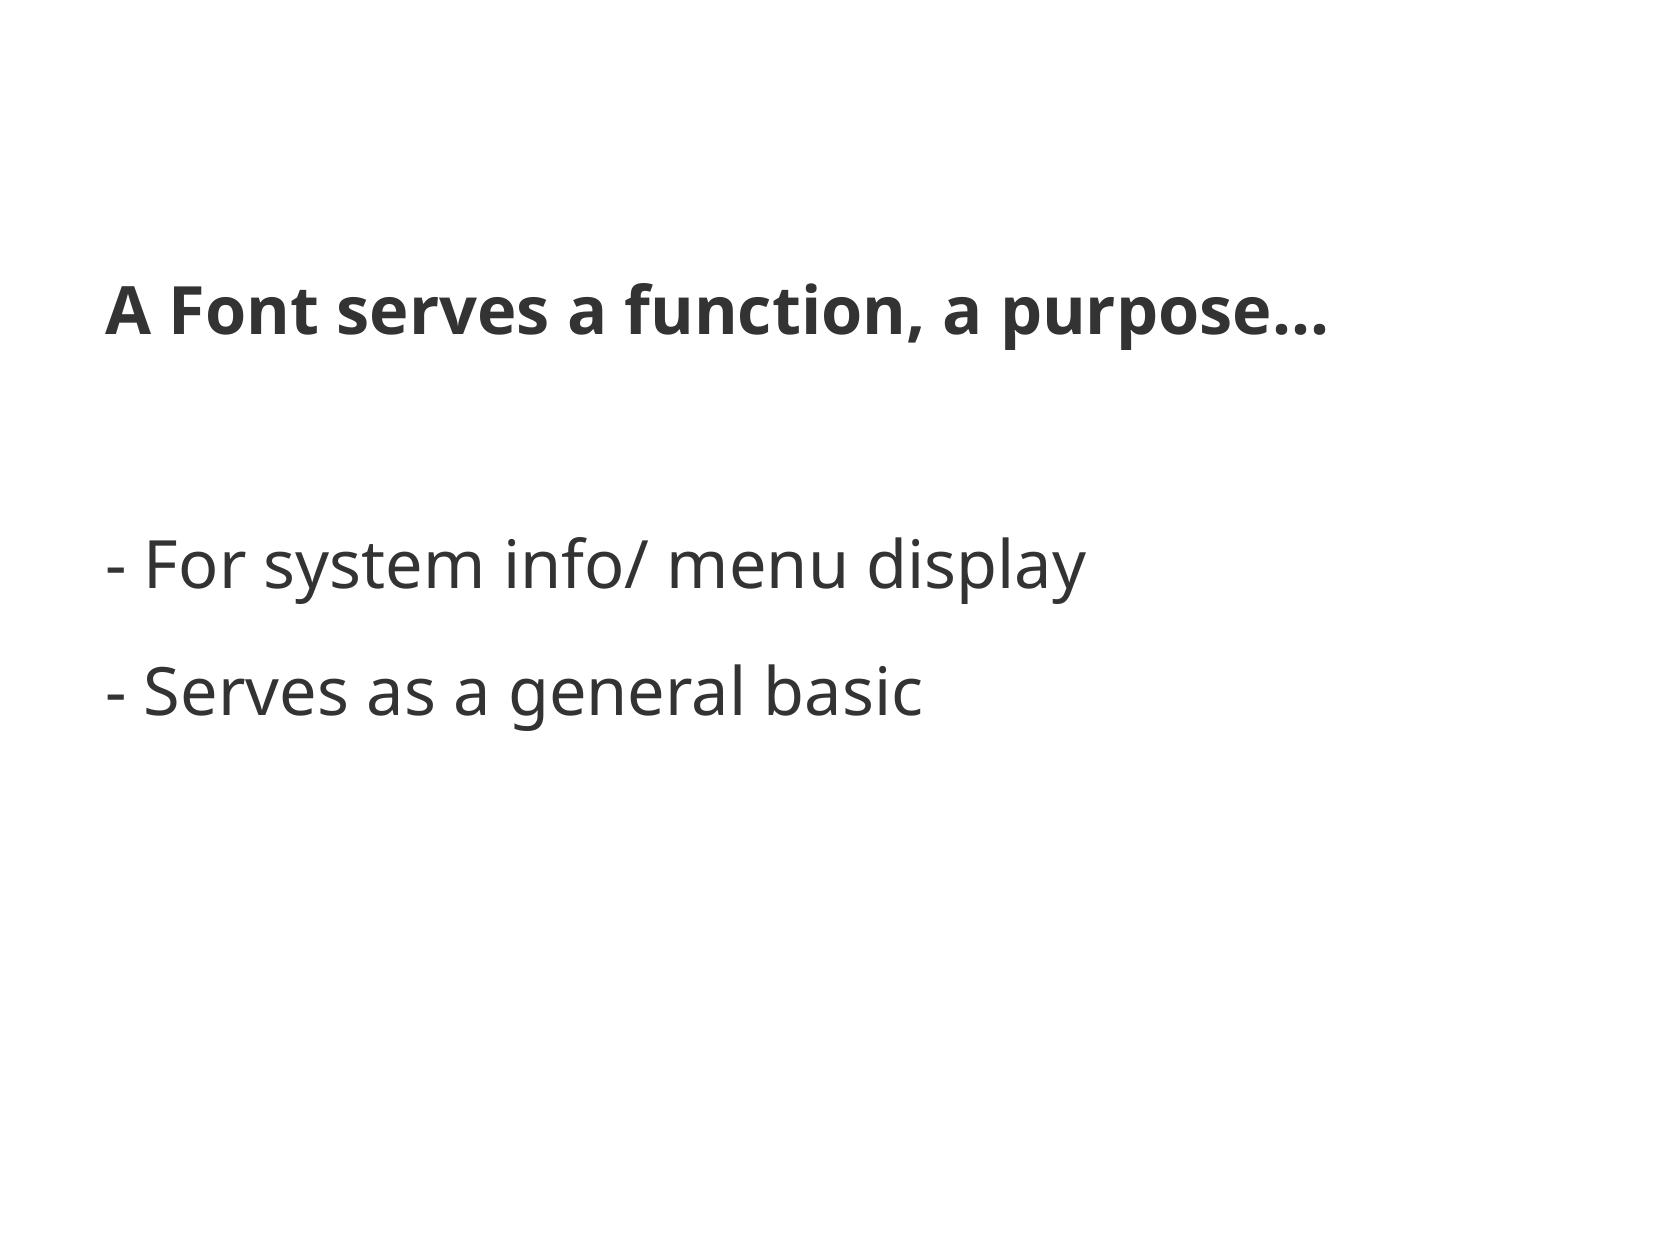

# A Font serves a function, a purpose... - For system info/ menu display - Serves as a general basic